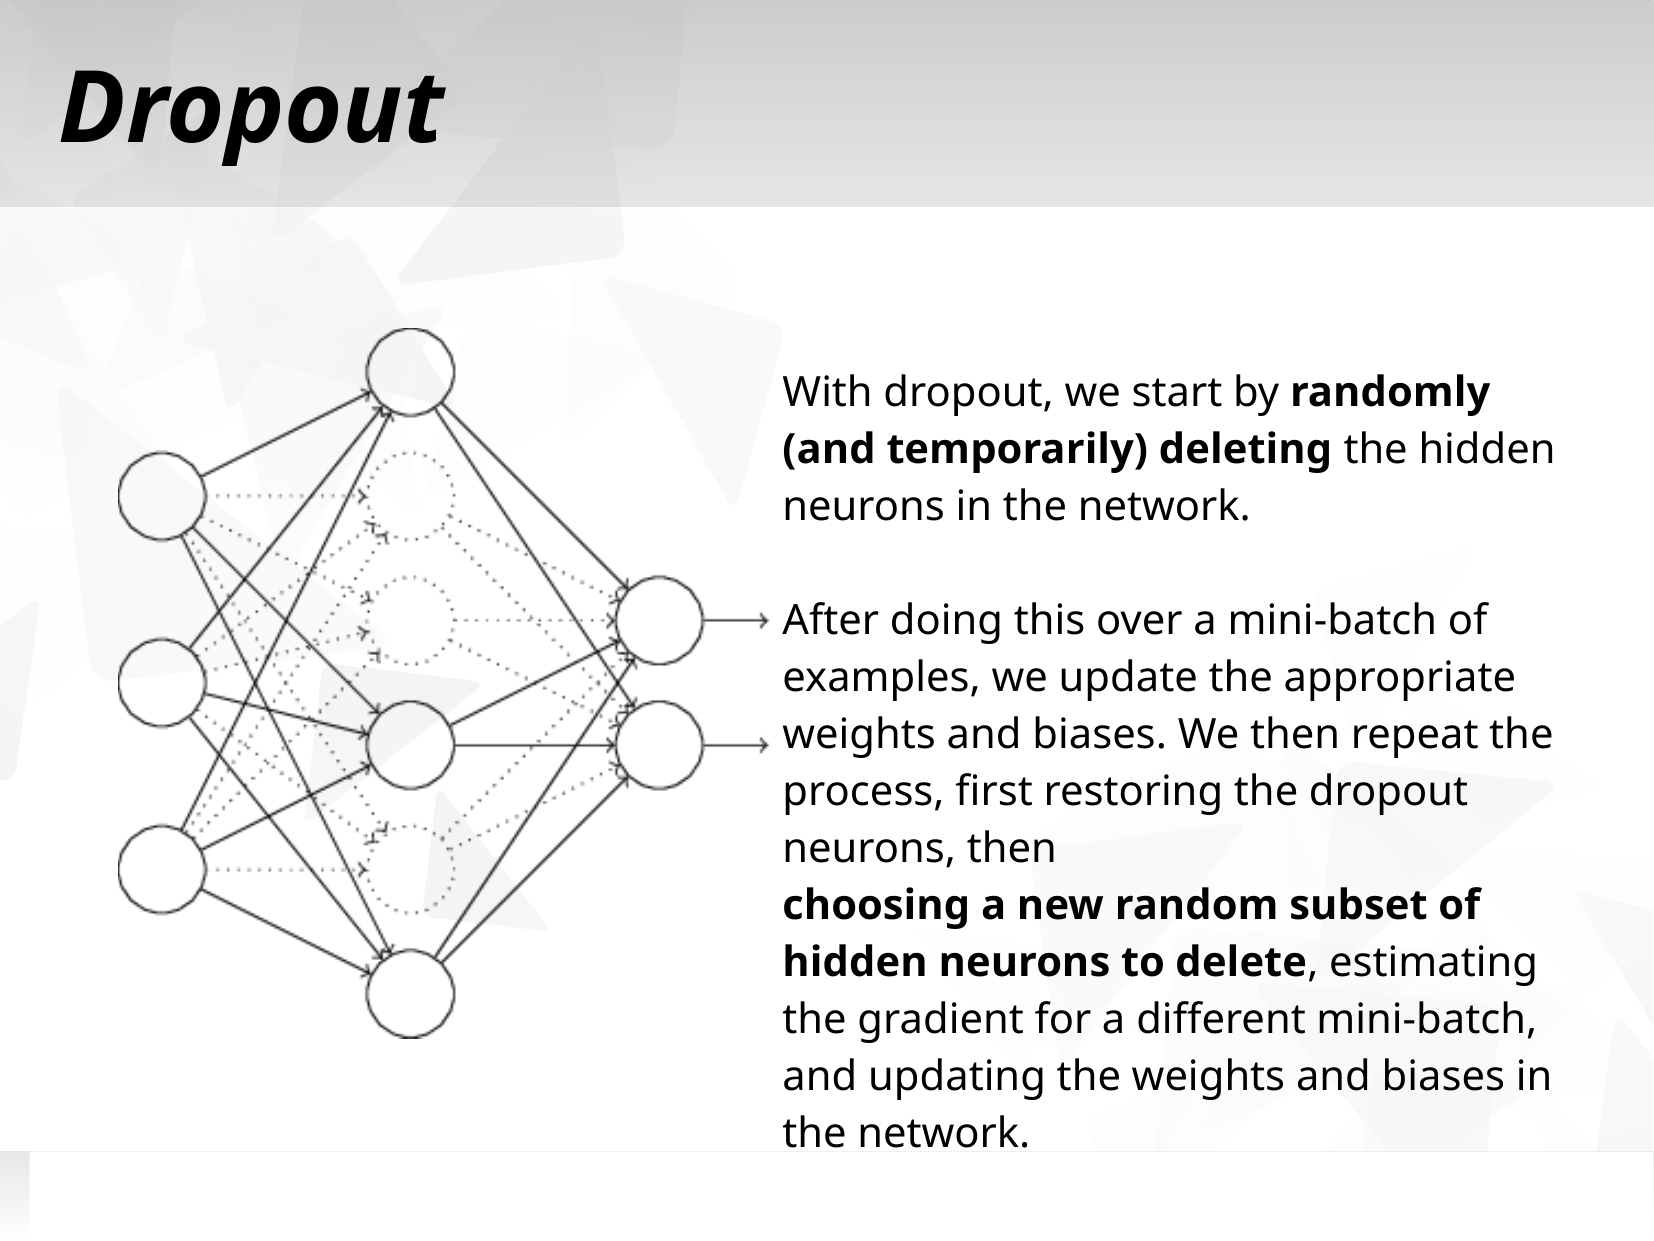

# Dropout
With dropout, we start by randomly (and temporarily) deleting the hidden neurons in the network.
After doing this over a mini-batch of examples, we update the appropriate weights and biases. We then repeat the process, first restoring the dropout neurons, then
choosing a new random subset of hidden neurons to delete, estimating the gradient for a different mini-batch, and updating the weights and biases in the network.
12
LibreOffice Productivity Suite